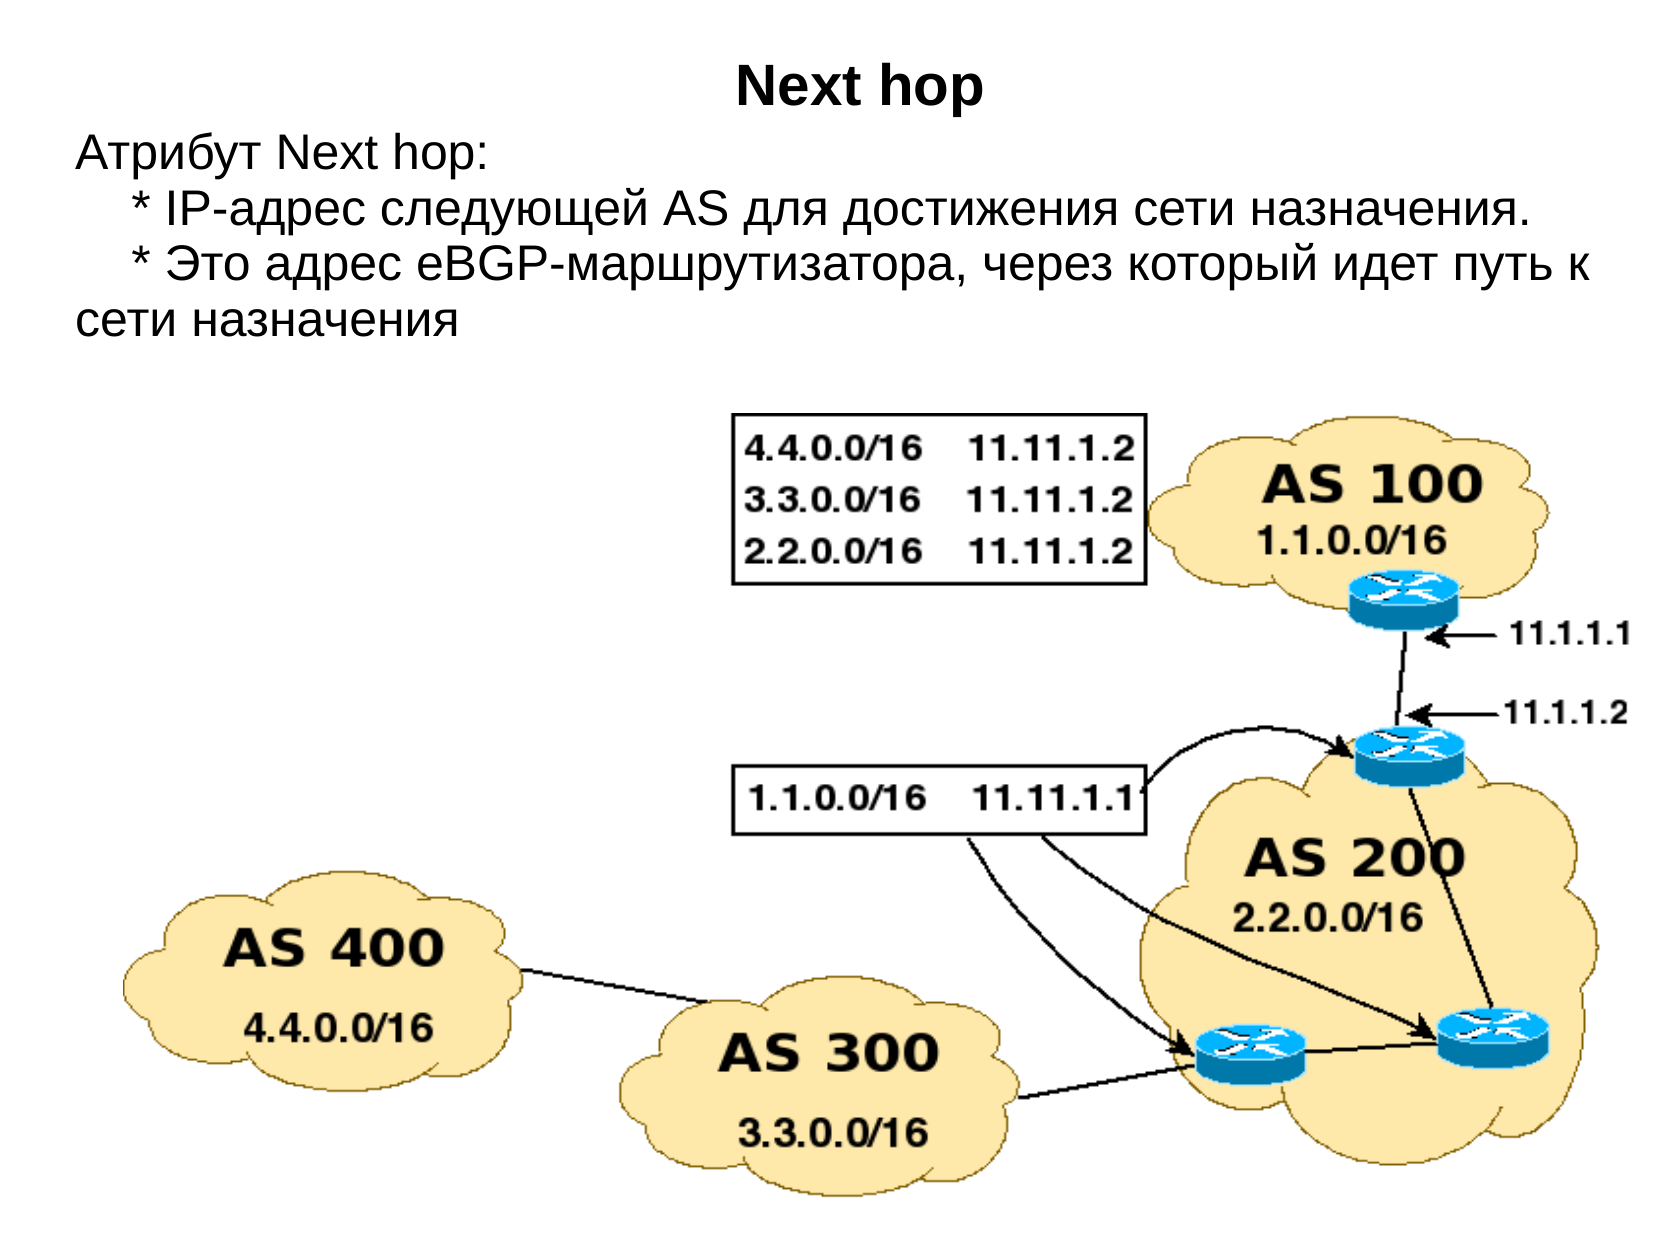

Next hop
# Атрибут Next hop:
 * IP-адрес следующей AS для достижения сети назначения.
 * Это адрес eBGP-маршрутизатора, через который идет путь к сети назначения